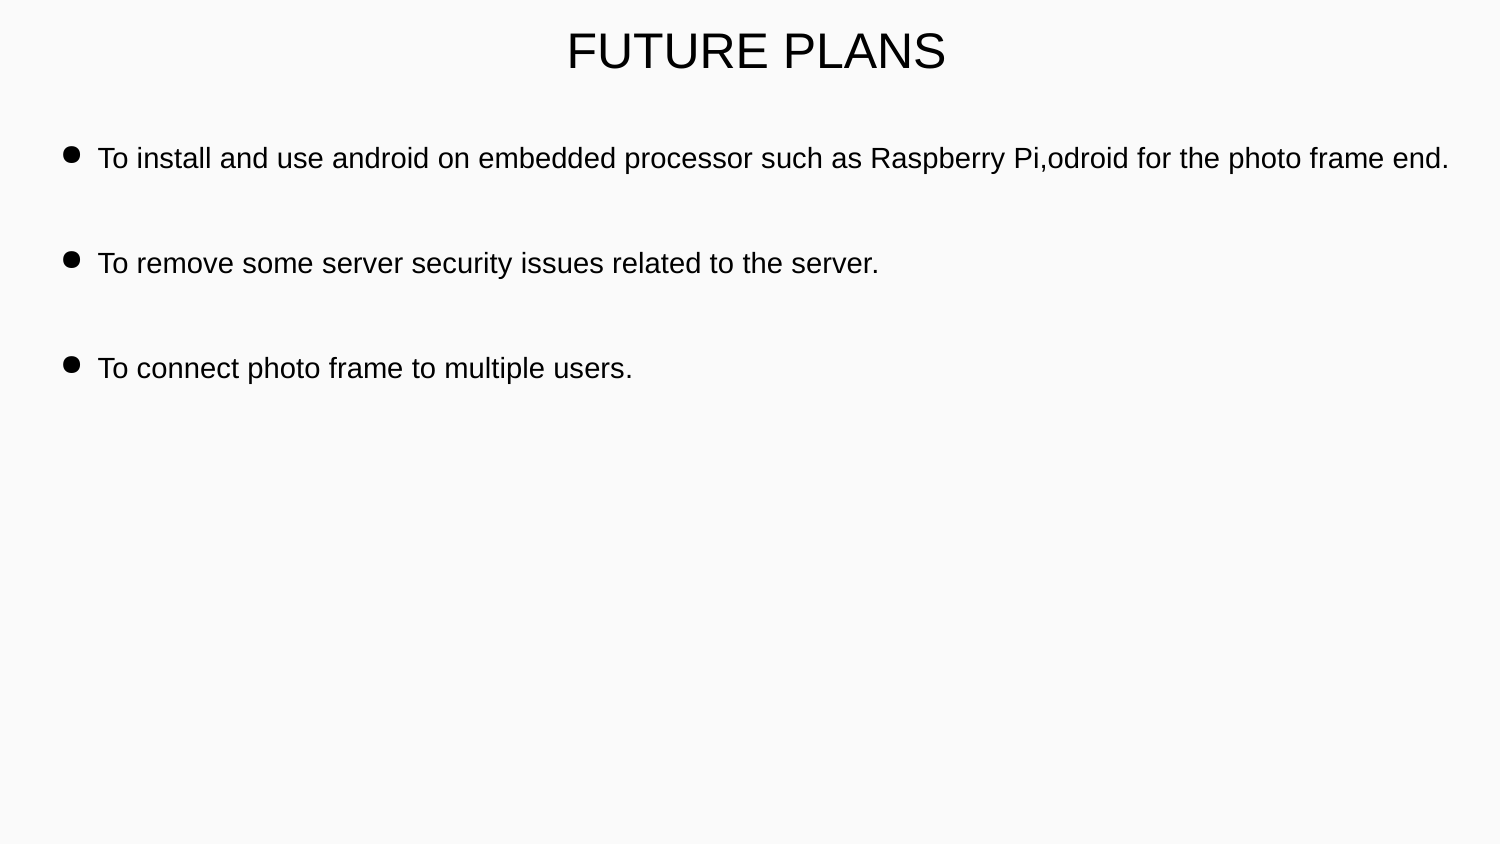

FUTURE PLANS
To install and use android on embedded processor such as Raspberry Pi,odroid for the photo frame end.
To remove some server security issues related to the server.
To connect photo frame to multiple users.